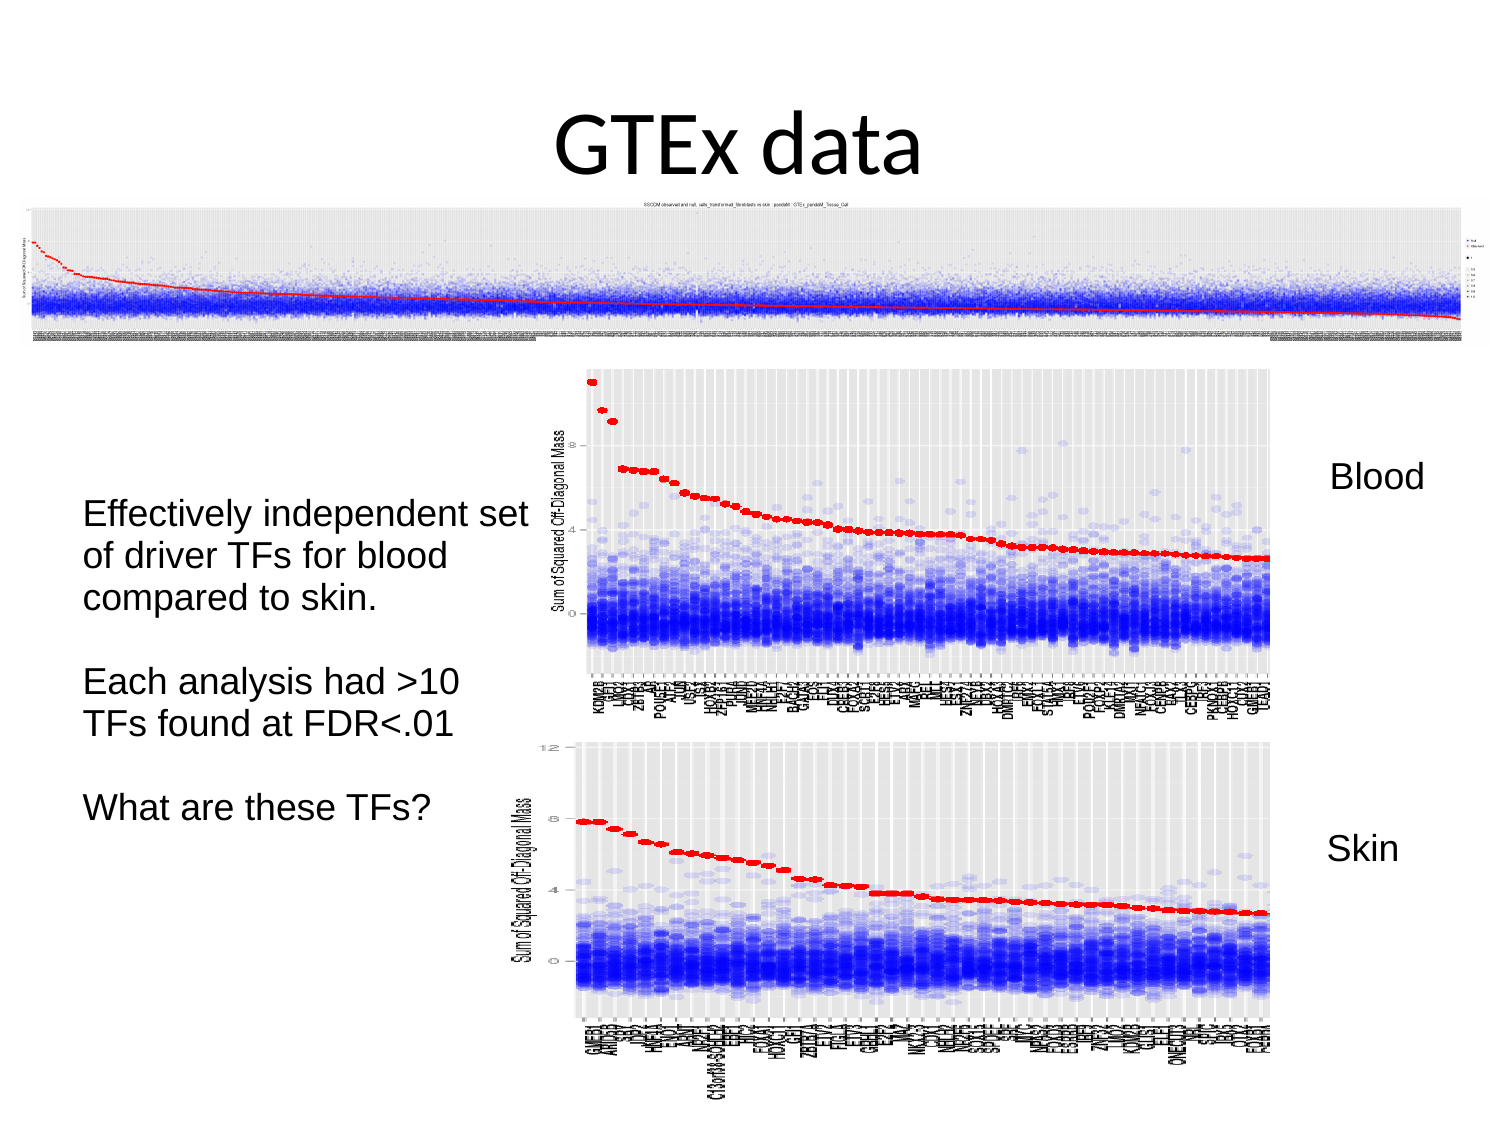

# GTEx data
Blood
Effectively independent set of driver TFs for blood compared to skin.
Each analysis had >10 TFs found at FDR<.01
What are these TFs?
Skin